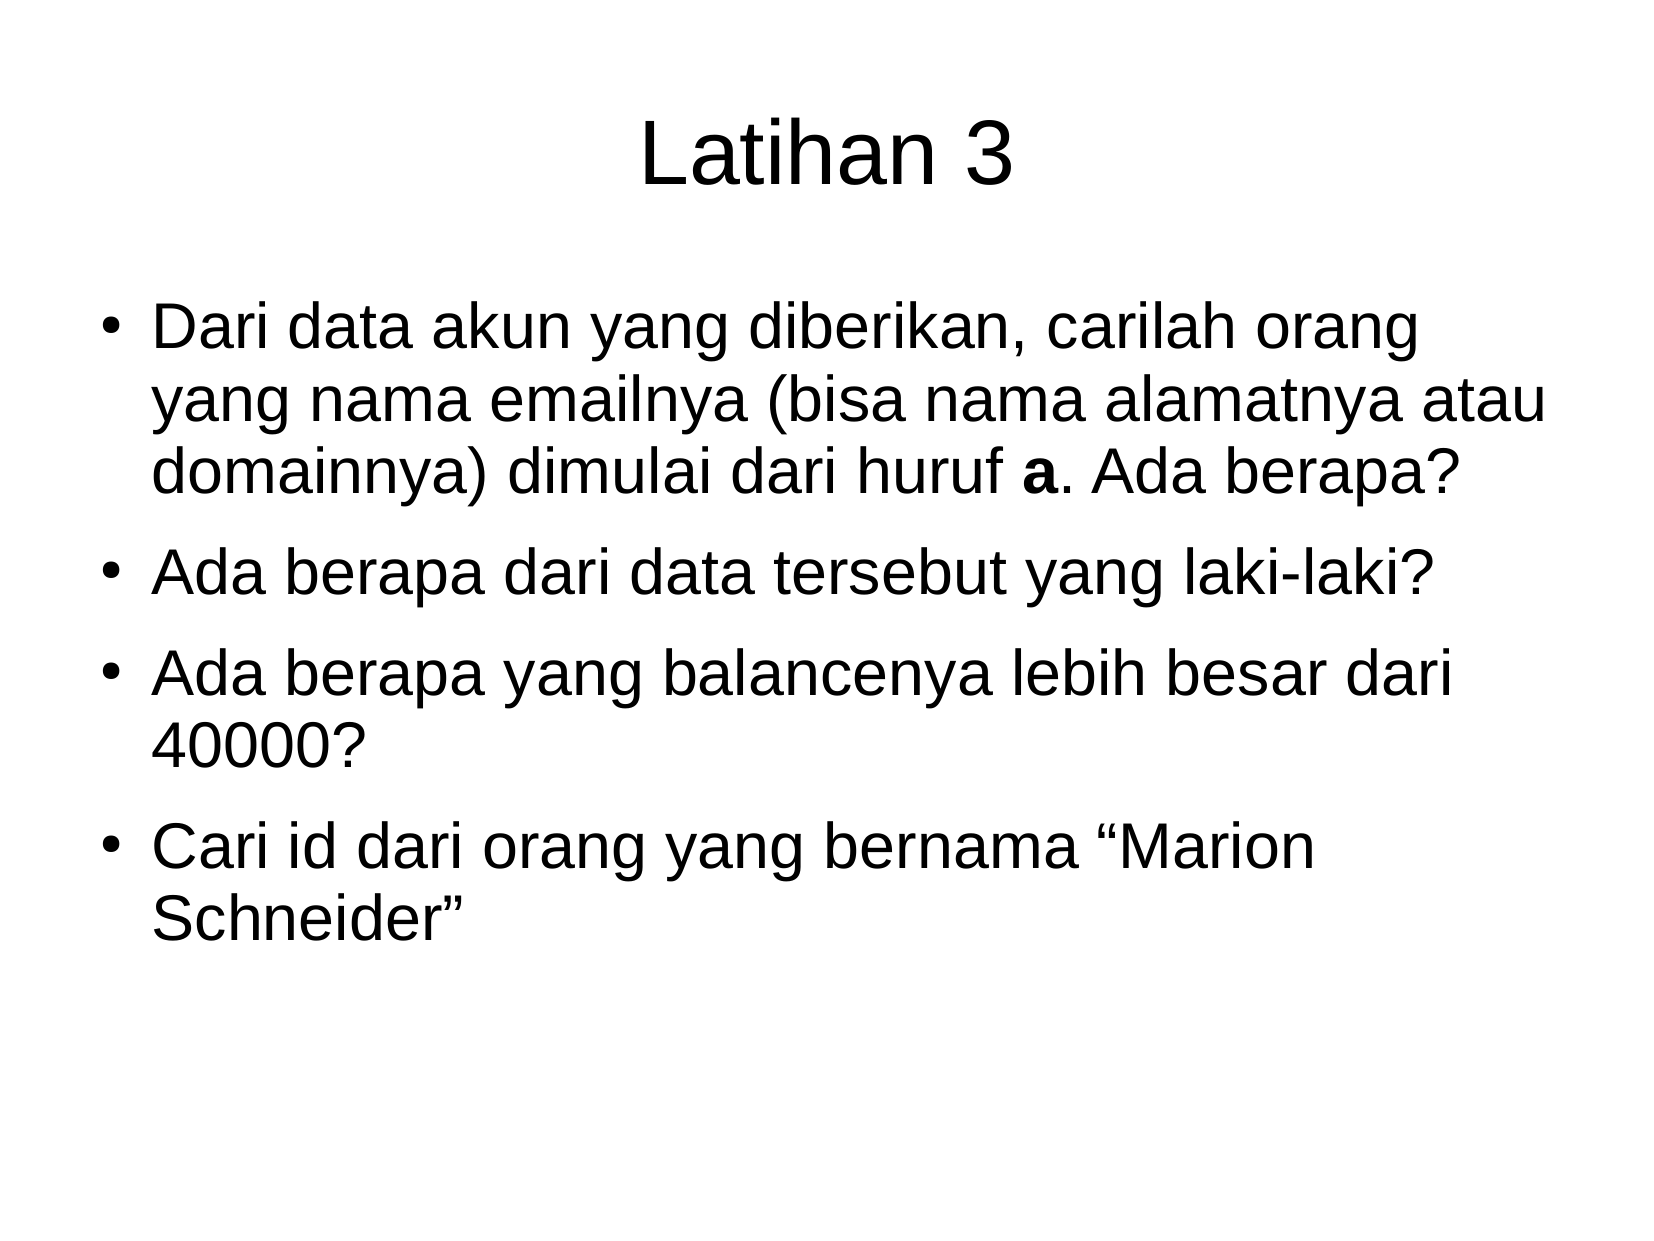

# Latihan 3
Dari data akun yang diberikan, carilah orang yang nama emailnya (bisa nama alamatnya atau domainnya) dimulai dari huruf a. Ada berapa?
Ada berapa dari data tersebut yang laki-laki?
Ada berapa yang balancenya lebih besar dari 40000?
Cari id dari orang yang bernama “Marion Schneider”